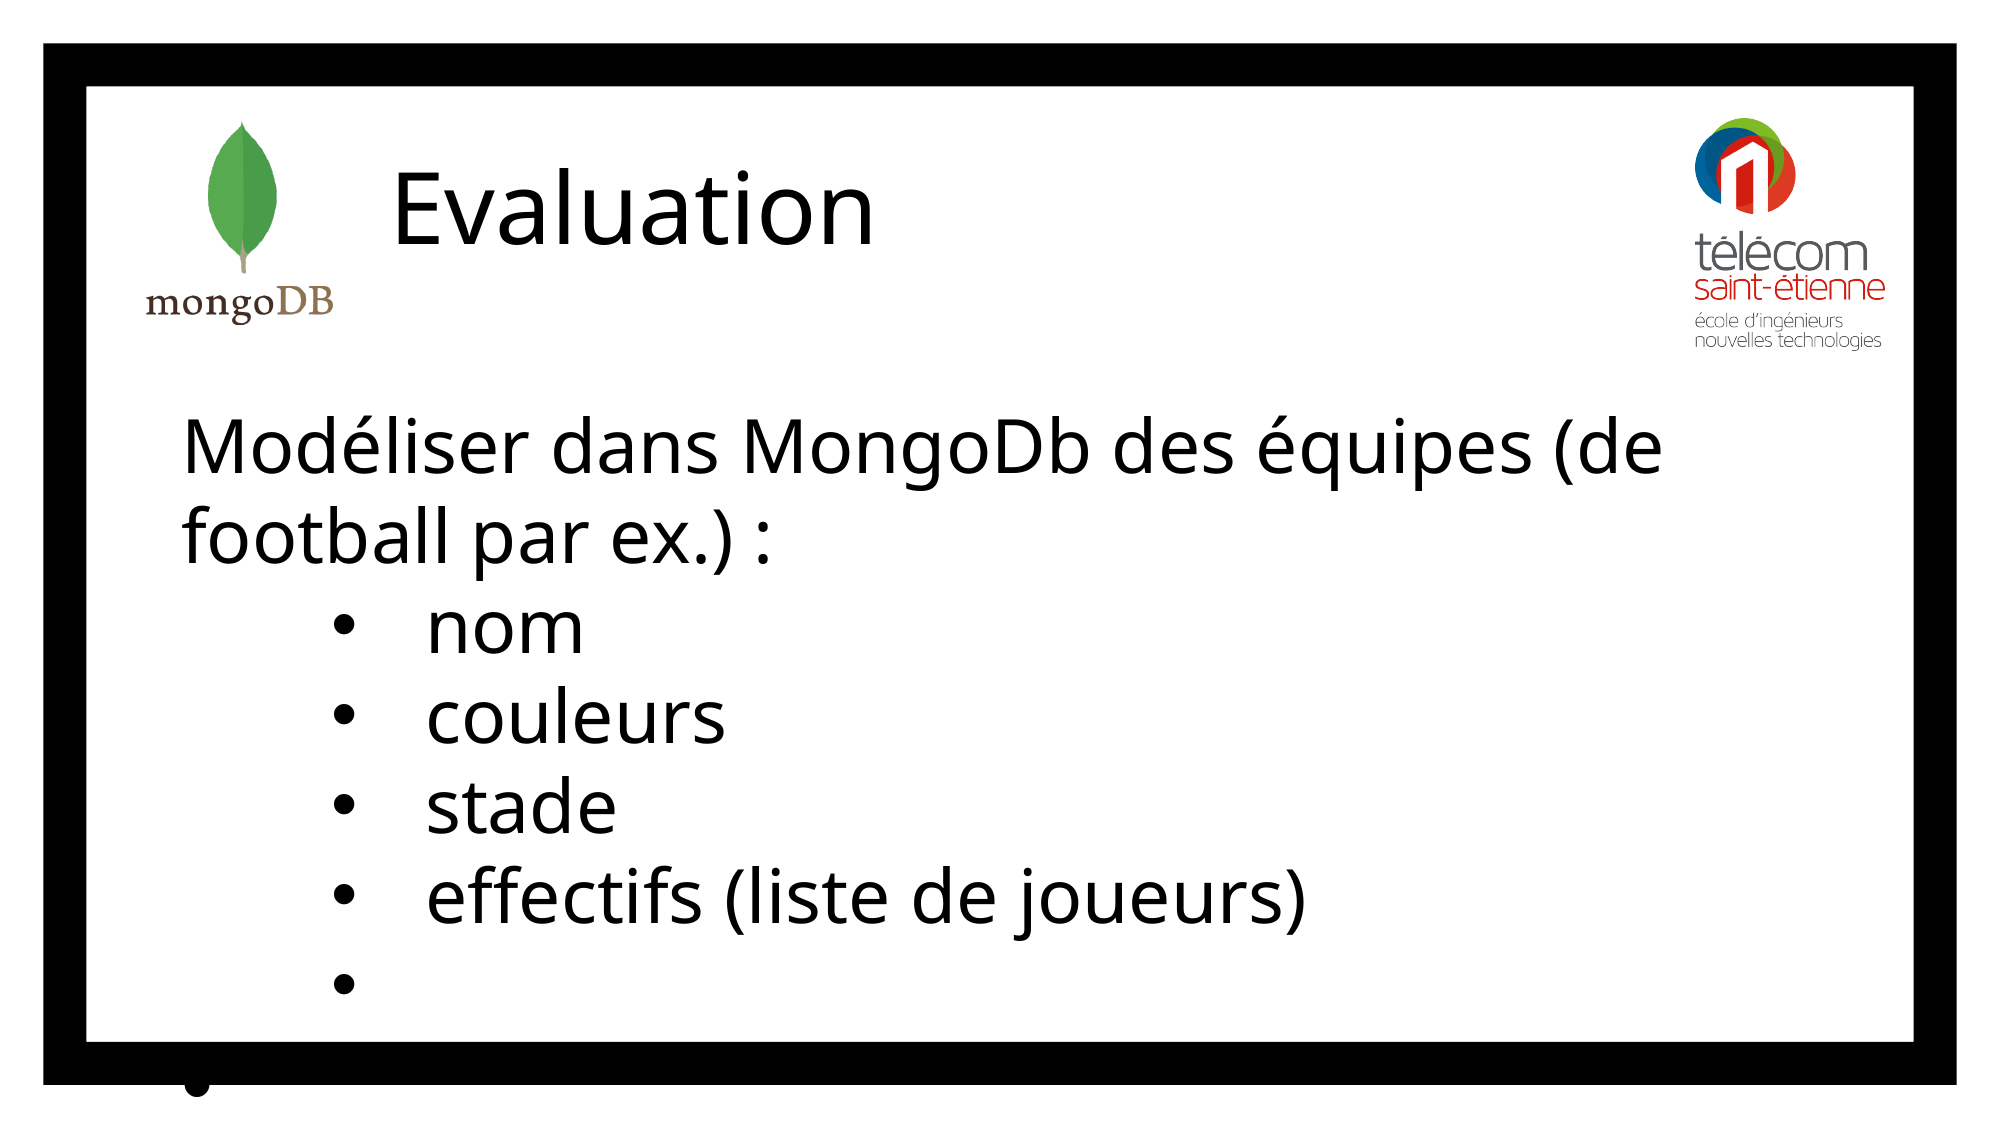

# Evaluation
Modéliser dans MongoDb des équipes (de football par ex.) :
nom
couleurs
stade
effectifs (liste de joueurs)